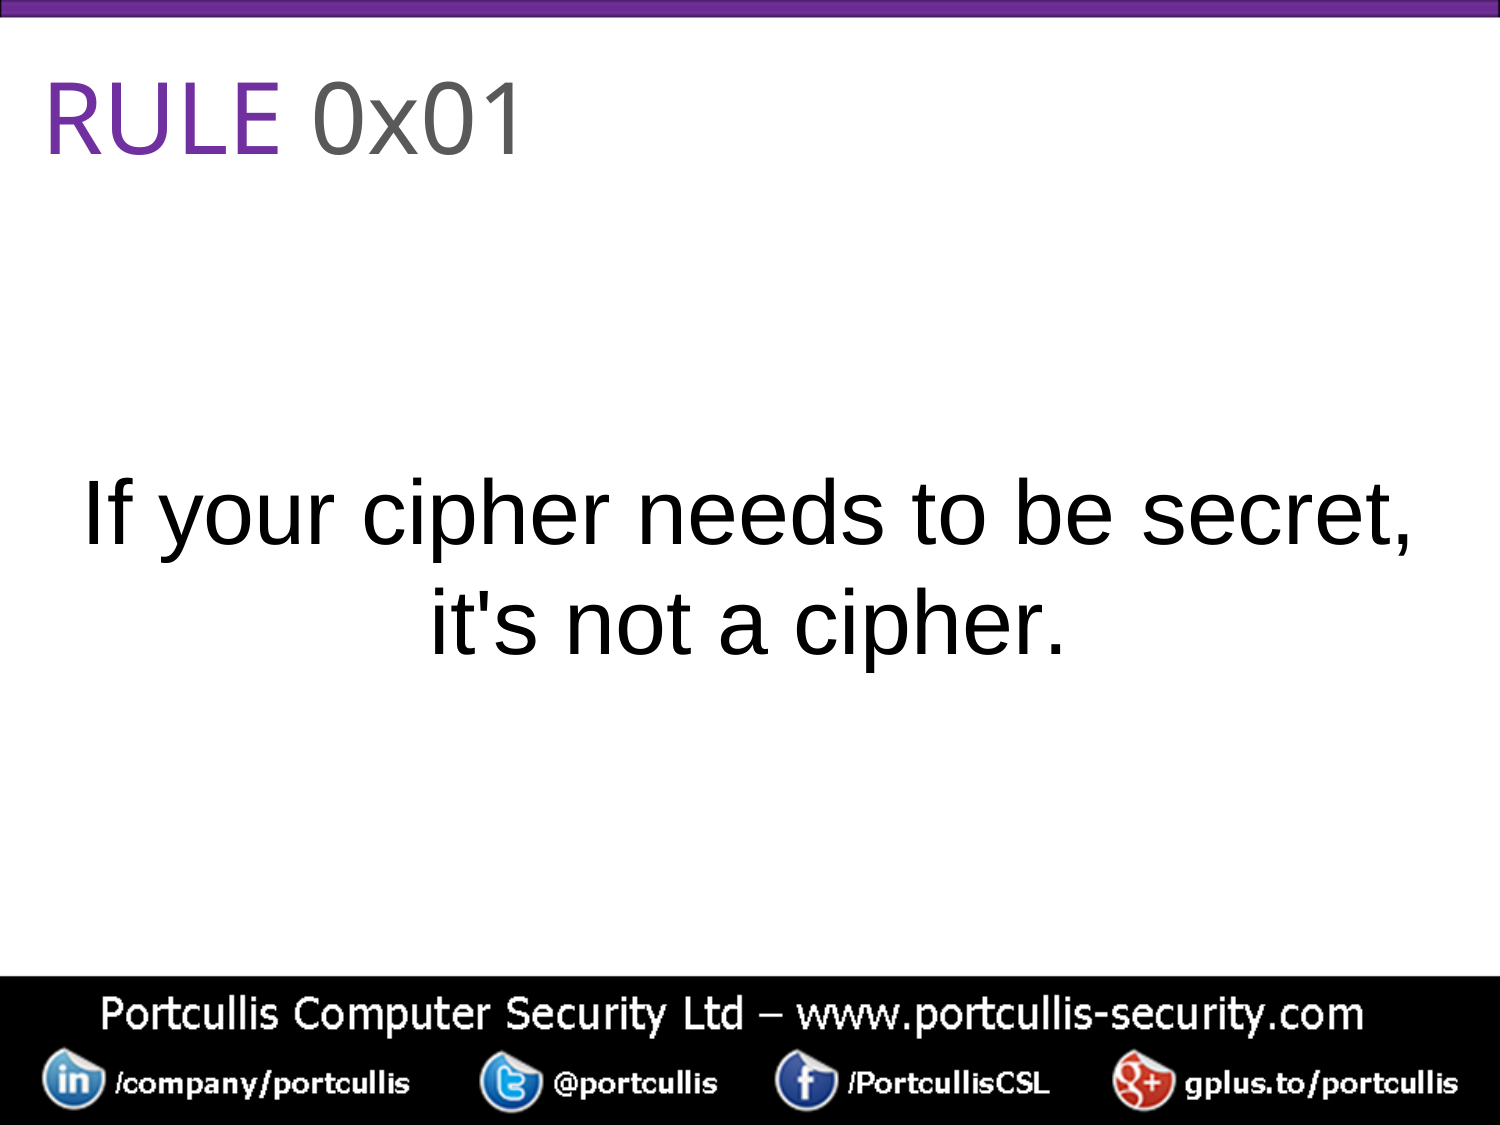

# RULE 0x01
If your cipher needs to be secret, it's not a cipher.